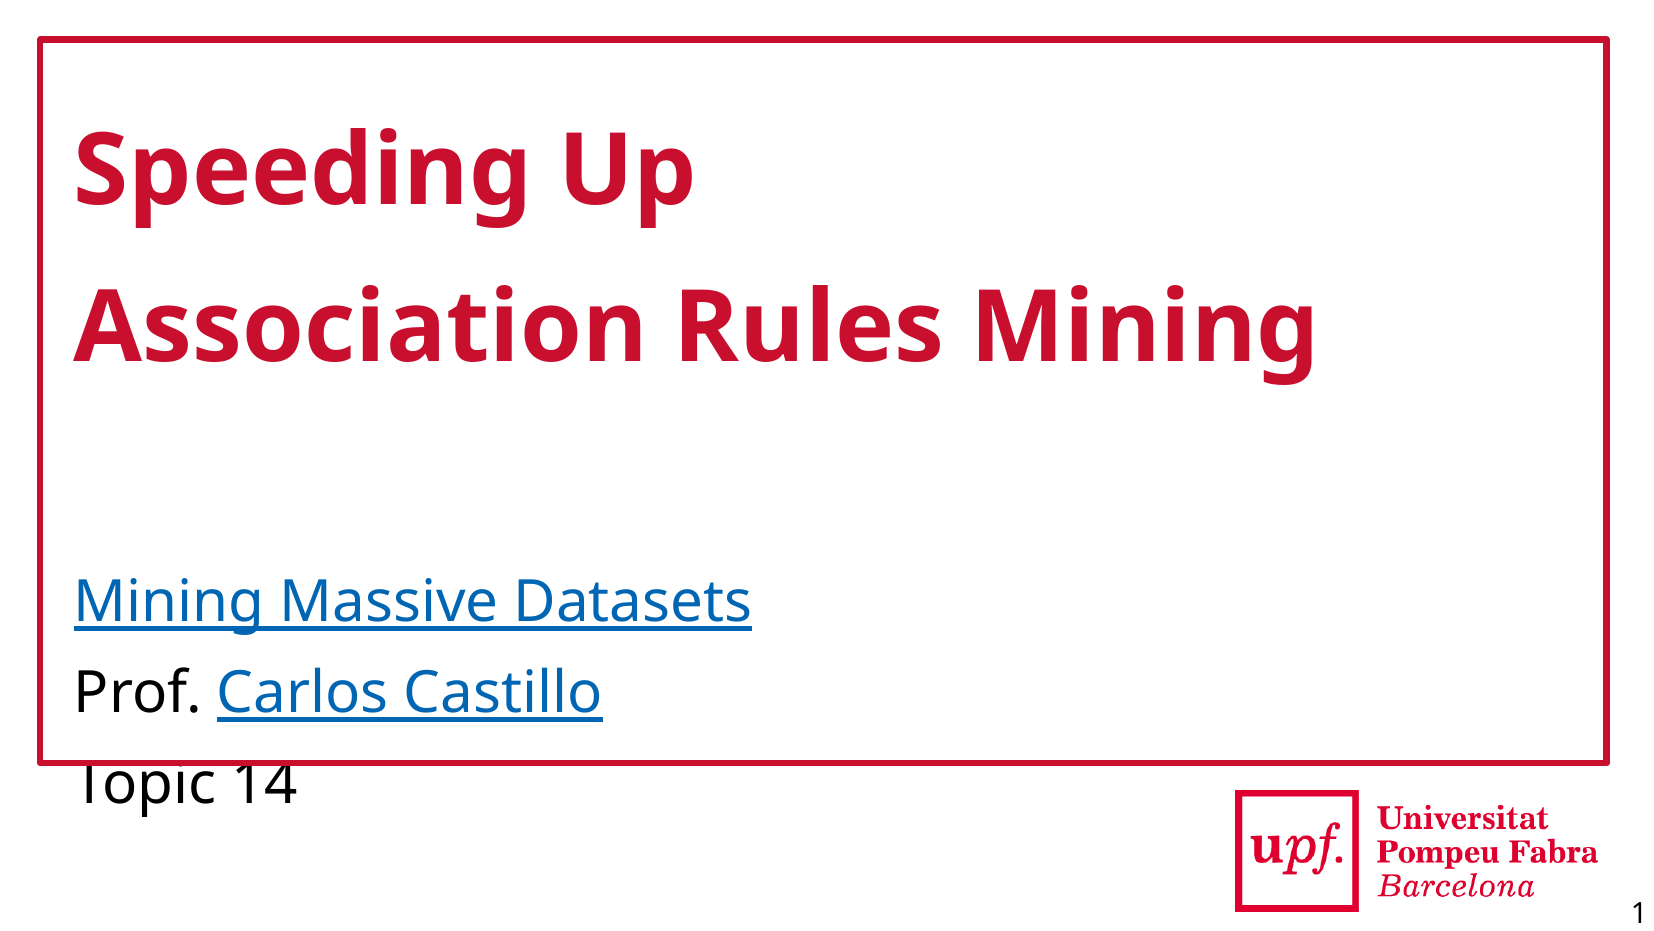

Speeding Up
Association Rules Mining
Mining Massive Datasets
Prof. Carlos Castillo
Topic 14
1